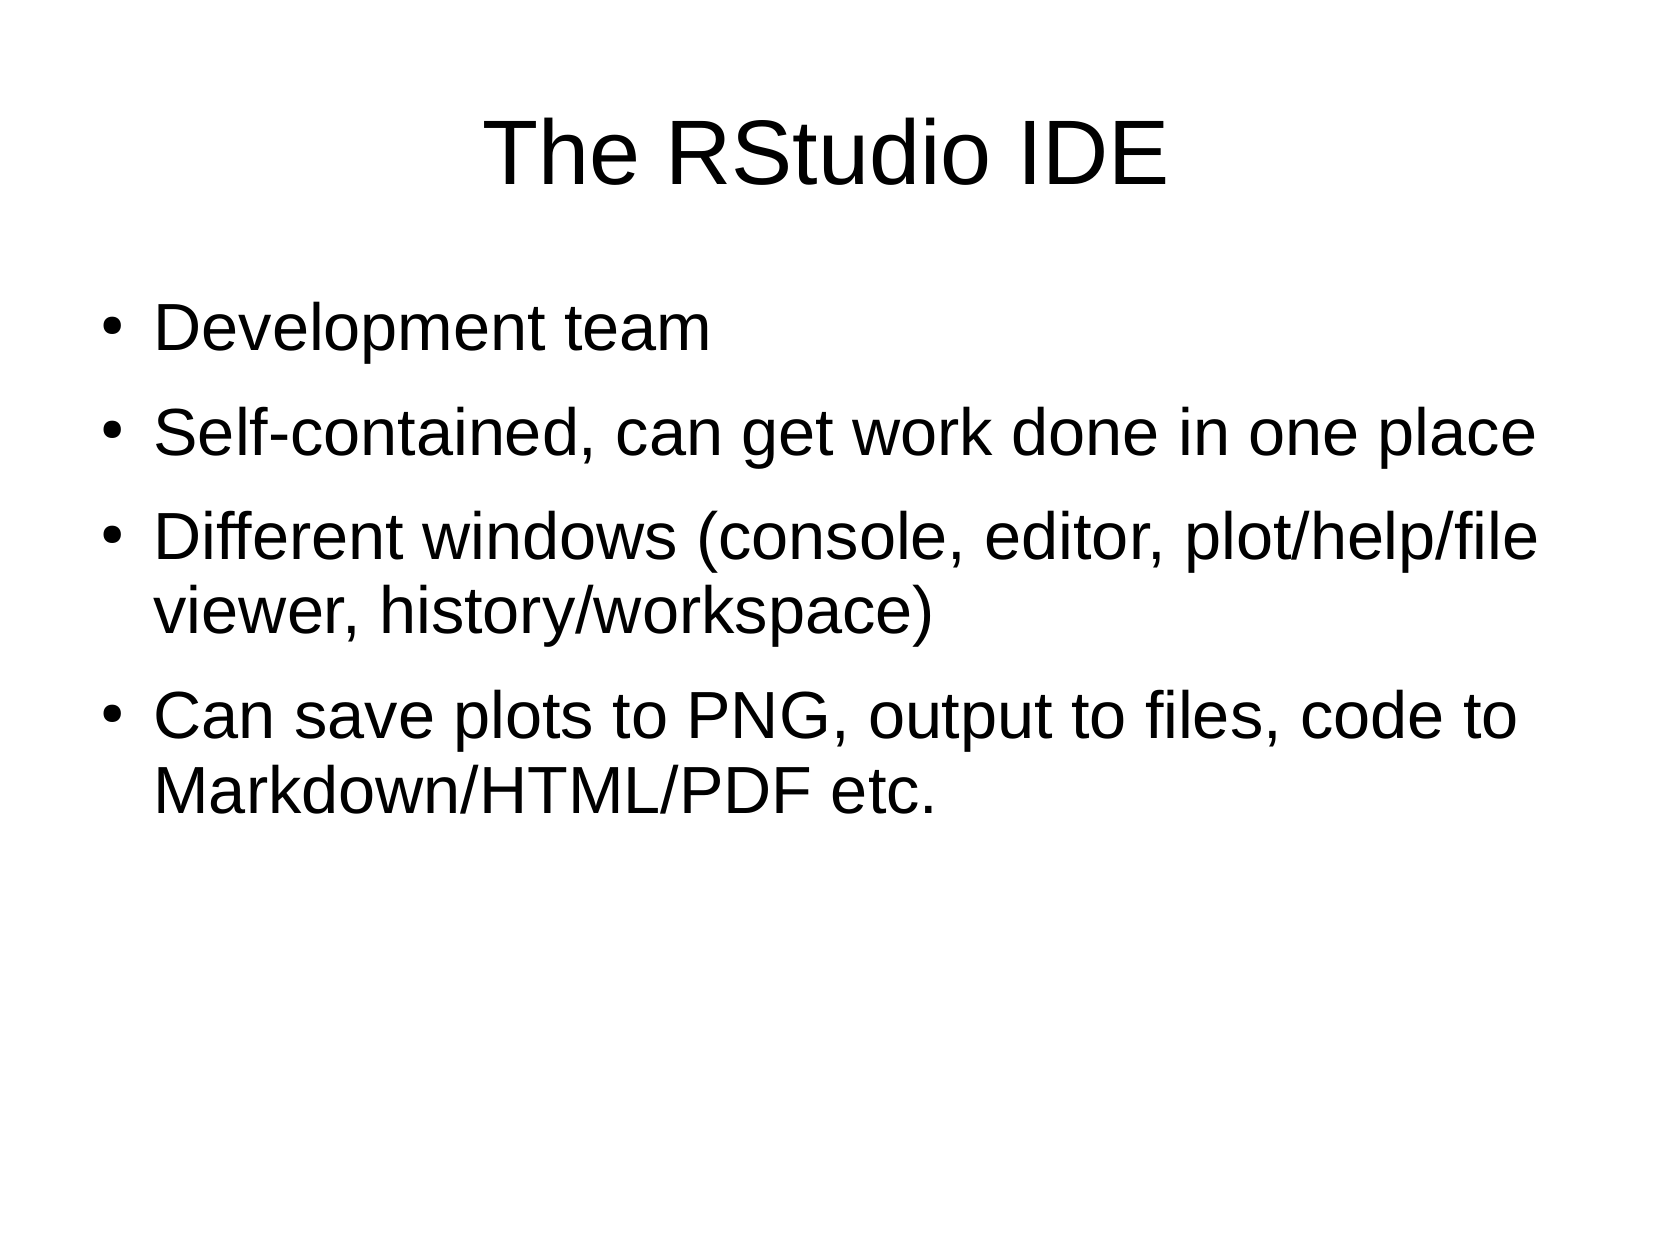

# The RStudio IDE
Development team
Self-contained, can get work done in one place
Different windows (console, editor, plot/help/file viewer, history/workspace)
Can save plots to PNG, output to files, code to Markdown/HTML/PDF etc.